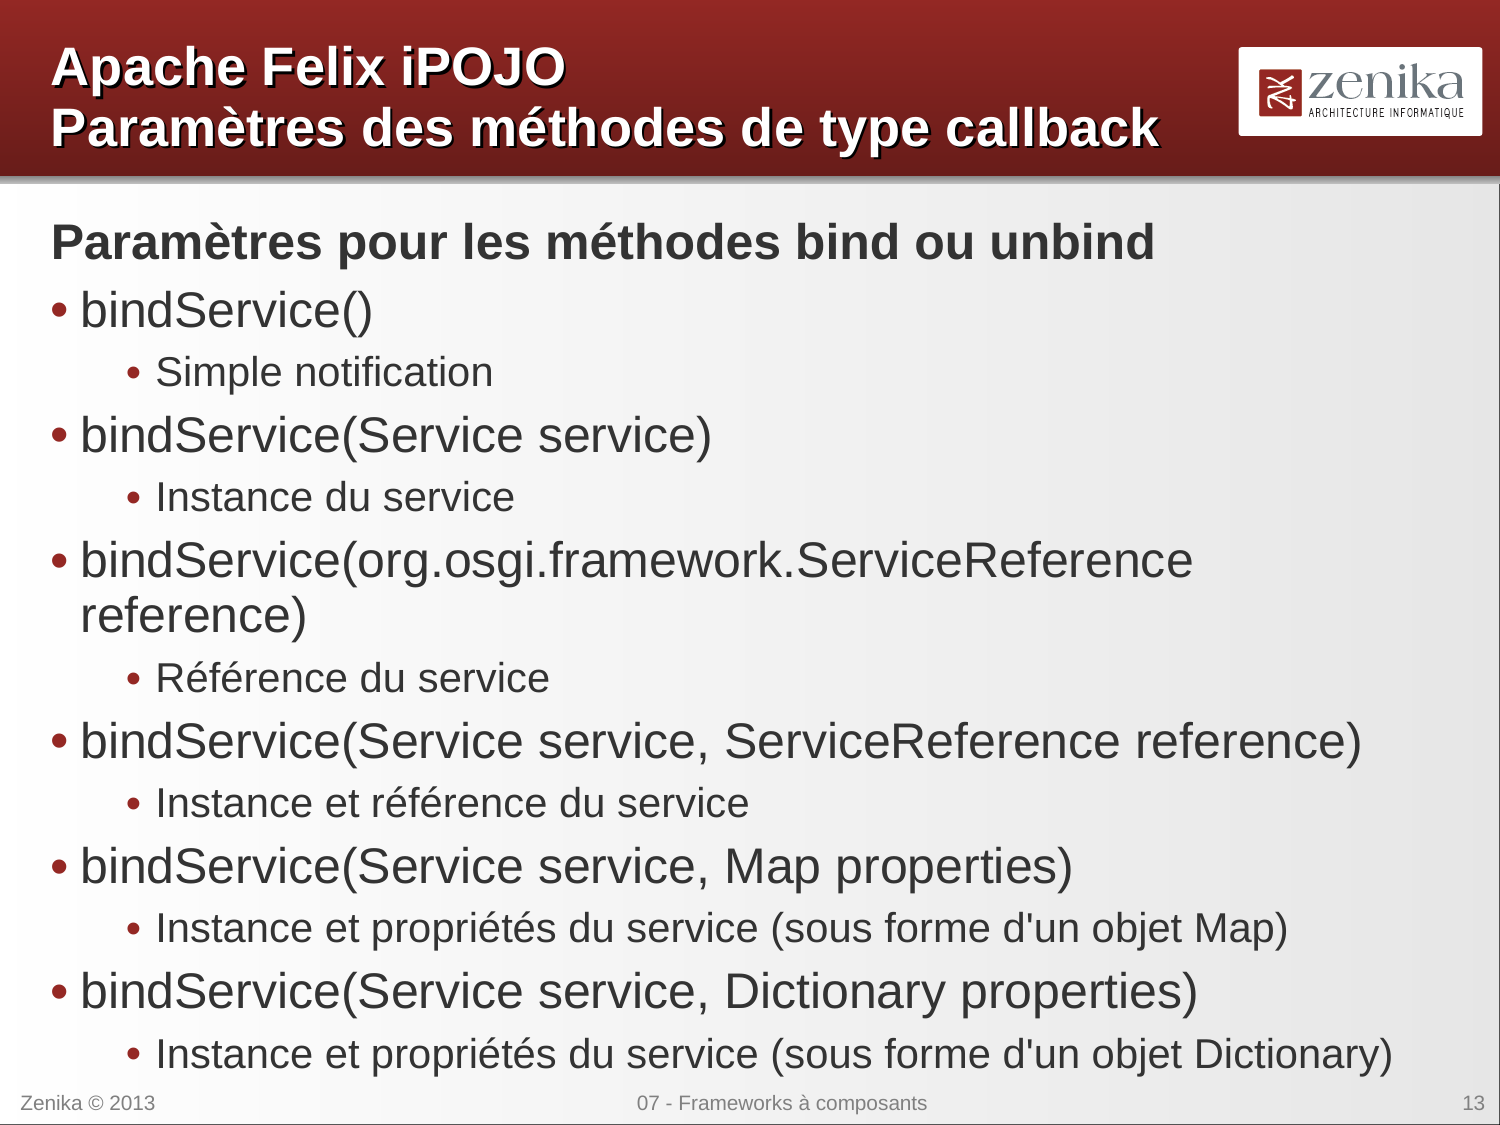

# Apache Felix iPOJO Paramètres des méthodes de type callback
Paramètres pour les méthodes bind ou unbind
bindService()
Simple notification
bindService(Service service)
Instance du service
bindService(org.osgi.framework.ServiceReference reference)
Référence du service
bindService(Service service, ServiceReference reference)
Instance et référence du service
bindService(Service service, Map properties)
Instance et propriétés du service (sous forme d'un objet Map)
bindService(Service service, Dictionary properties)
Instance et propriétés du service (sous forme d'un objet Dictionary)